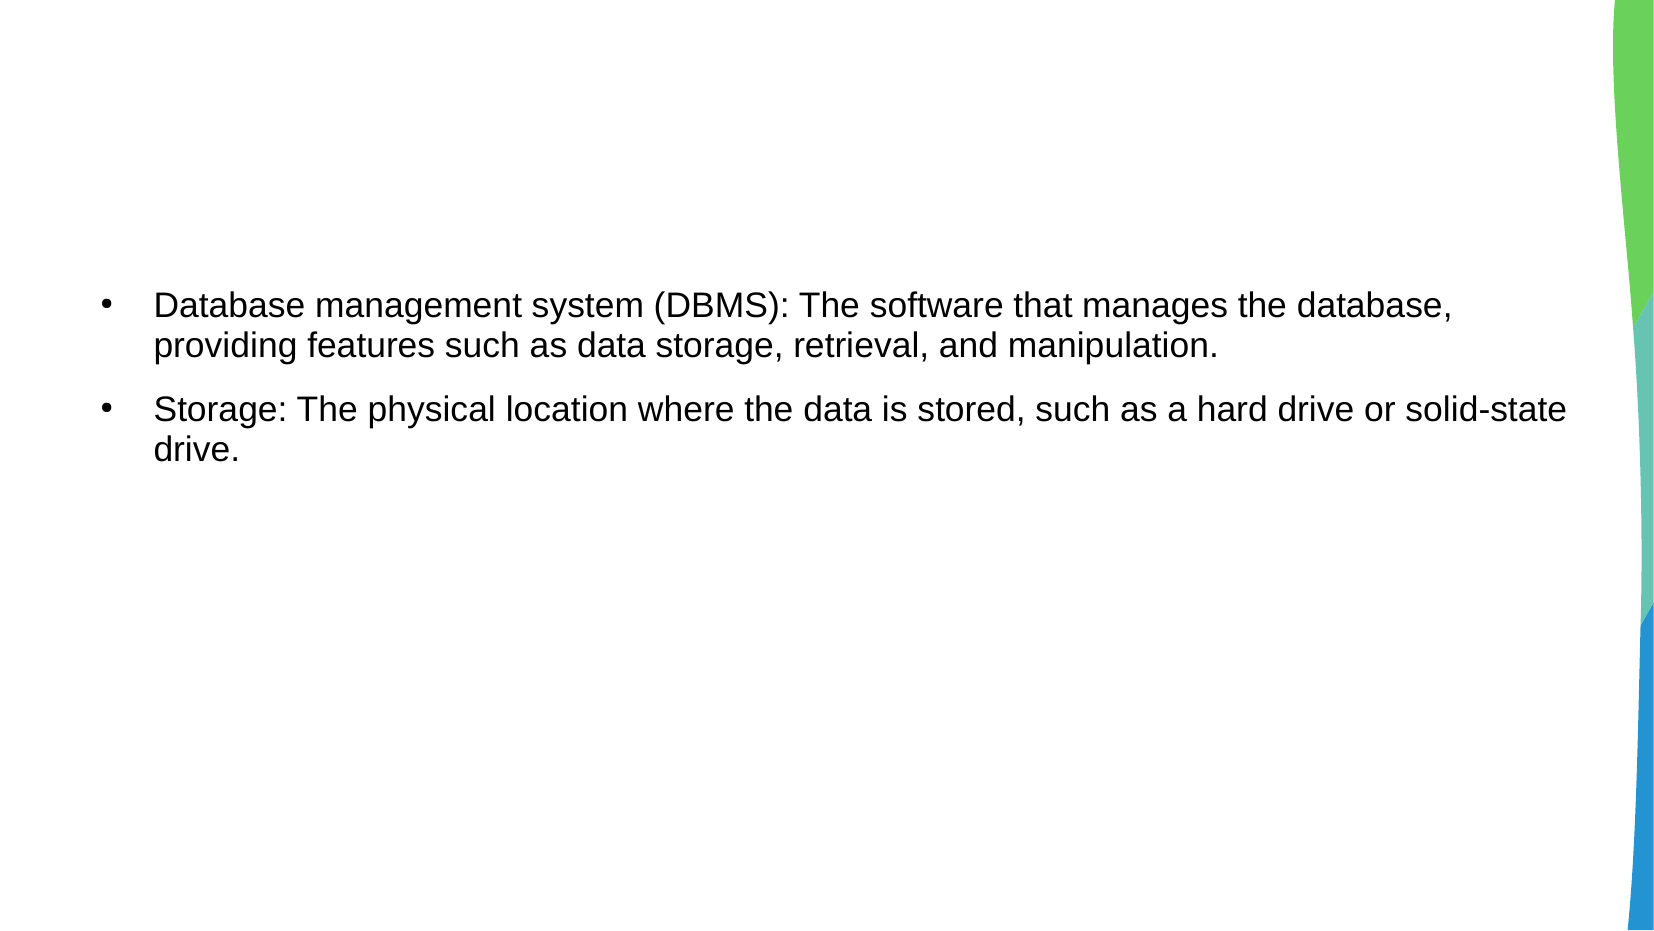

#
Database management system (DBMS): The software that manages the database, providing features such as data storage, retrieval, and manipulation.
Storage: The physical location where the data is stored, such as a hard drive or solid-state drive.